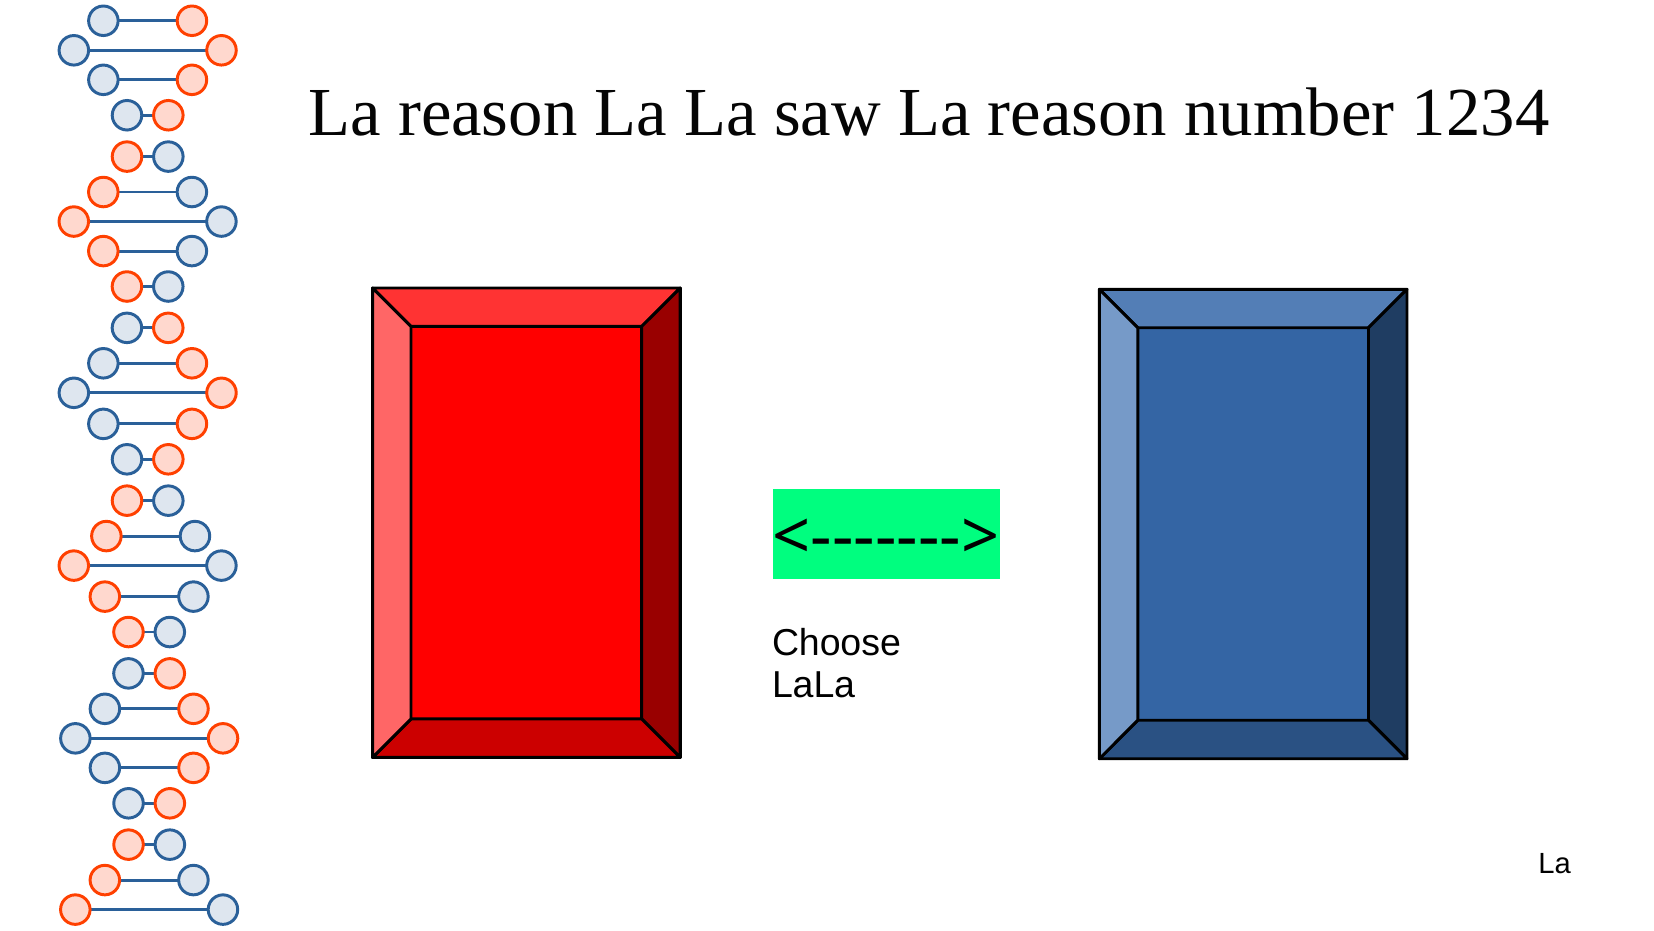

# La reason La La saw La reason number 1234
<------->
Choose LaLa
22